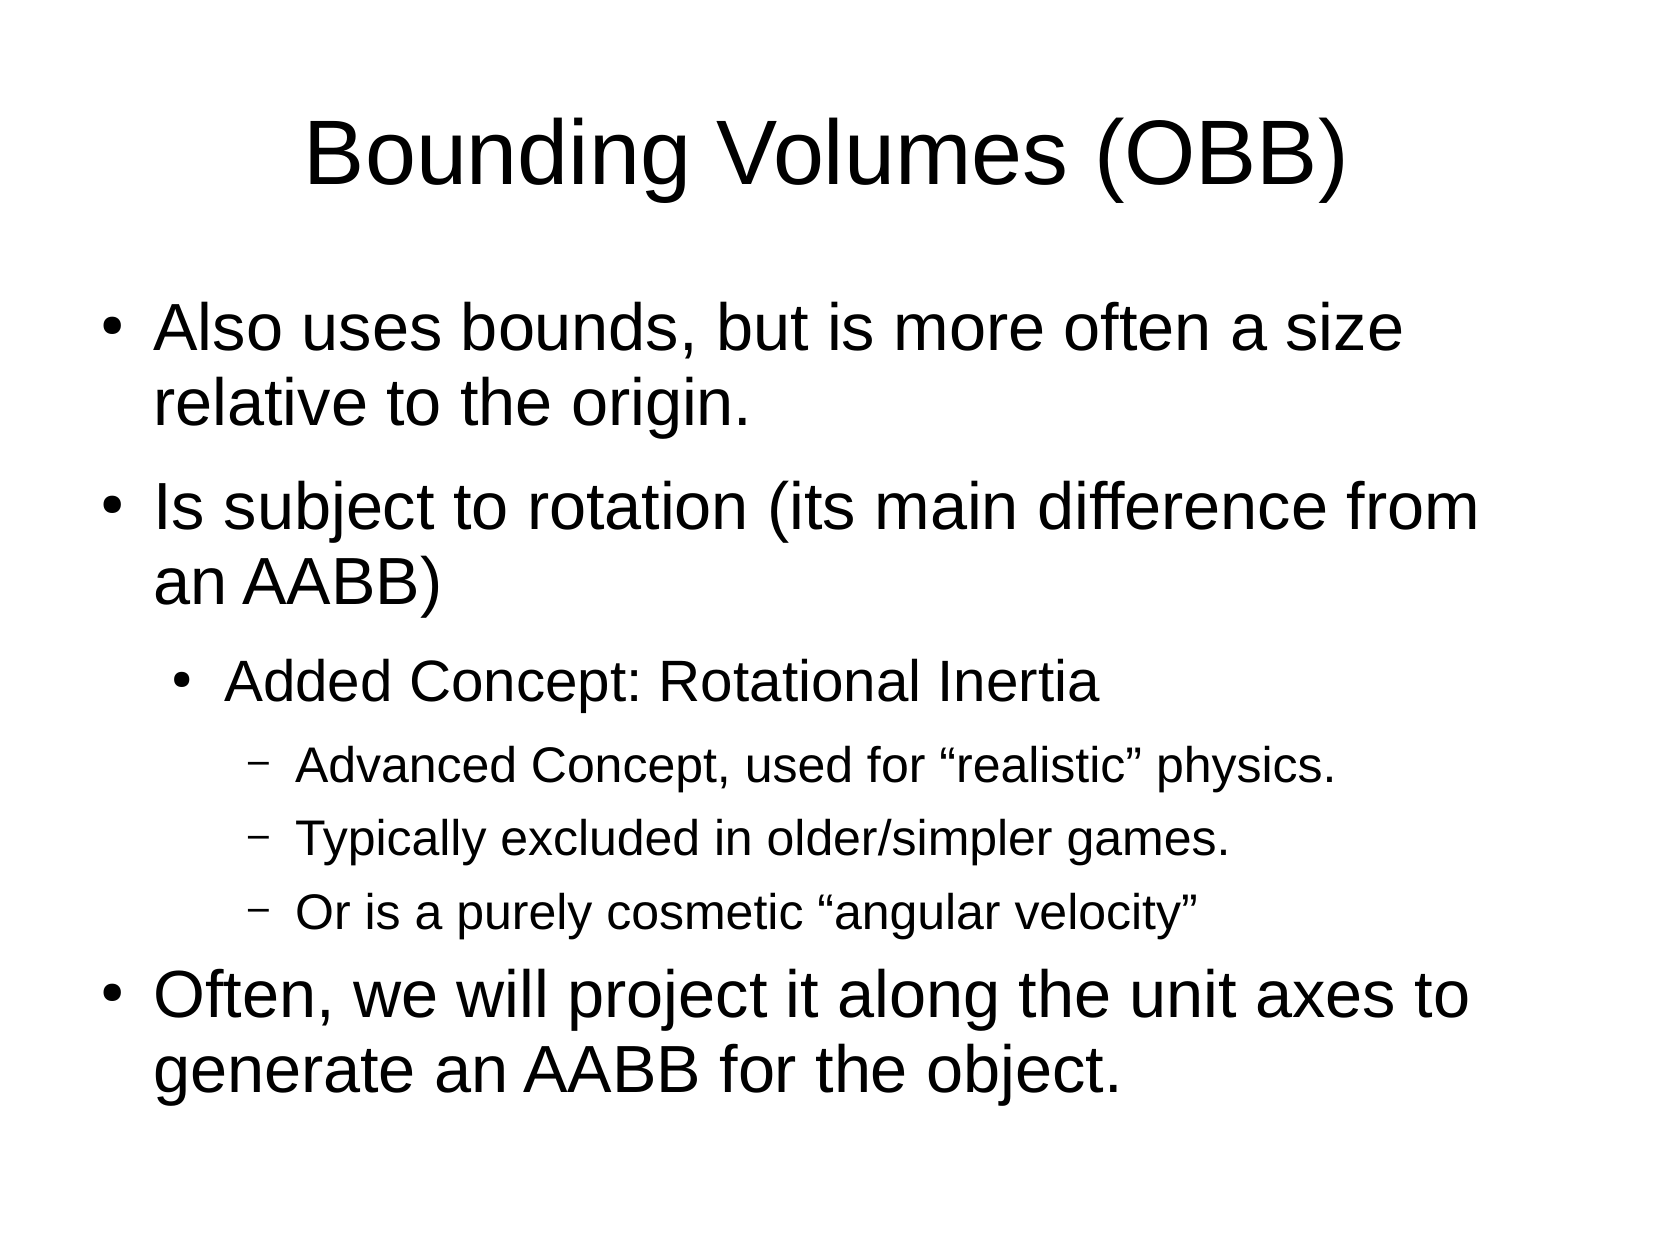

# Bounding Volumes (OBB)
Also uses bounds, but is more often a size relative to the origin.
Is subject to rotation (its main difference from an AABB)
Added Concept: Rotational Inertia
Advanced Concept, used for “realistic” physics.
Typically excluded in older/simpler games.
Or is a purely cosmetic “angular velocity”
Often, we will project it along the unit axes to generate an AABB for the object.